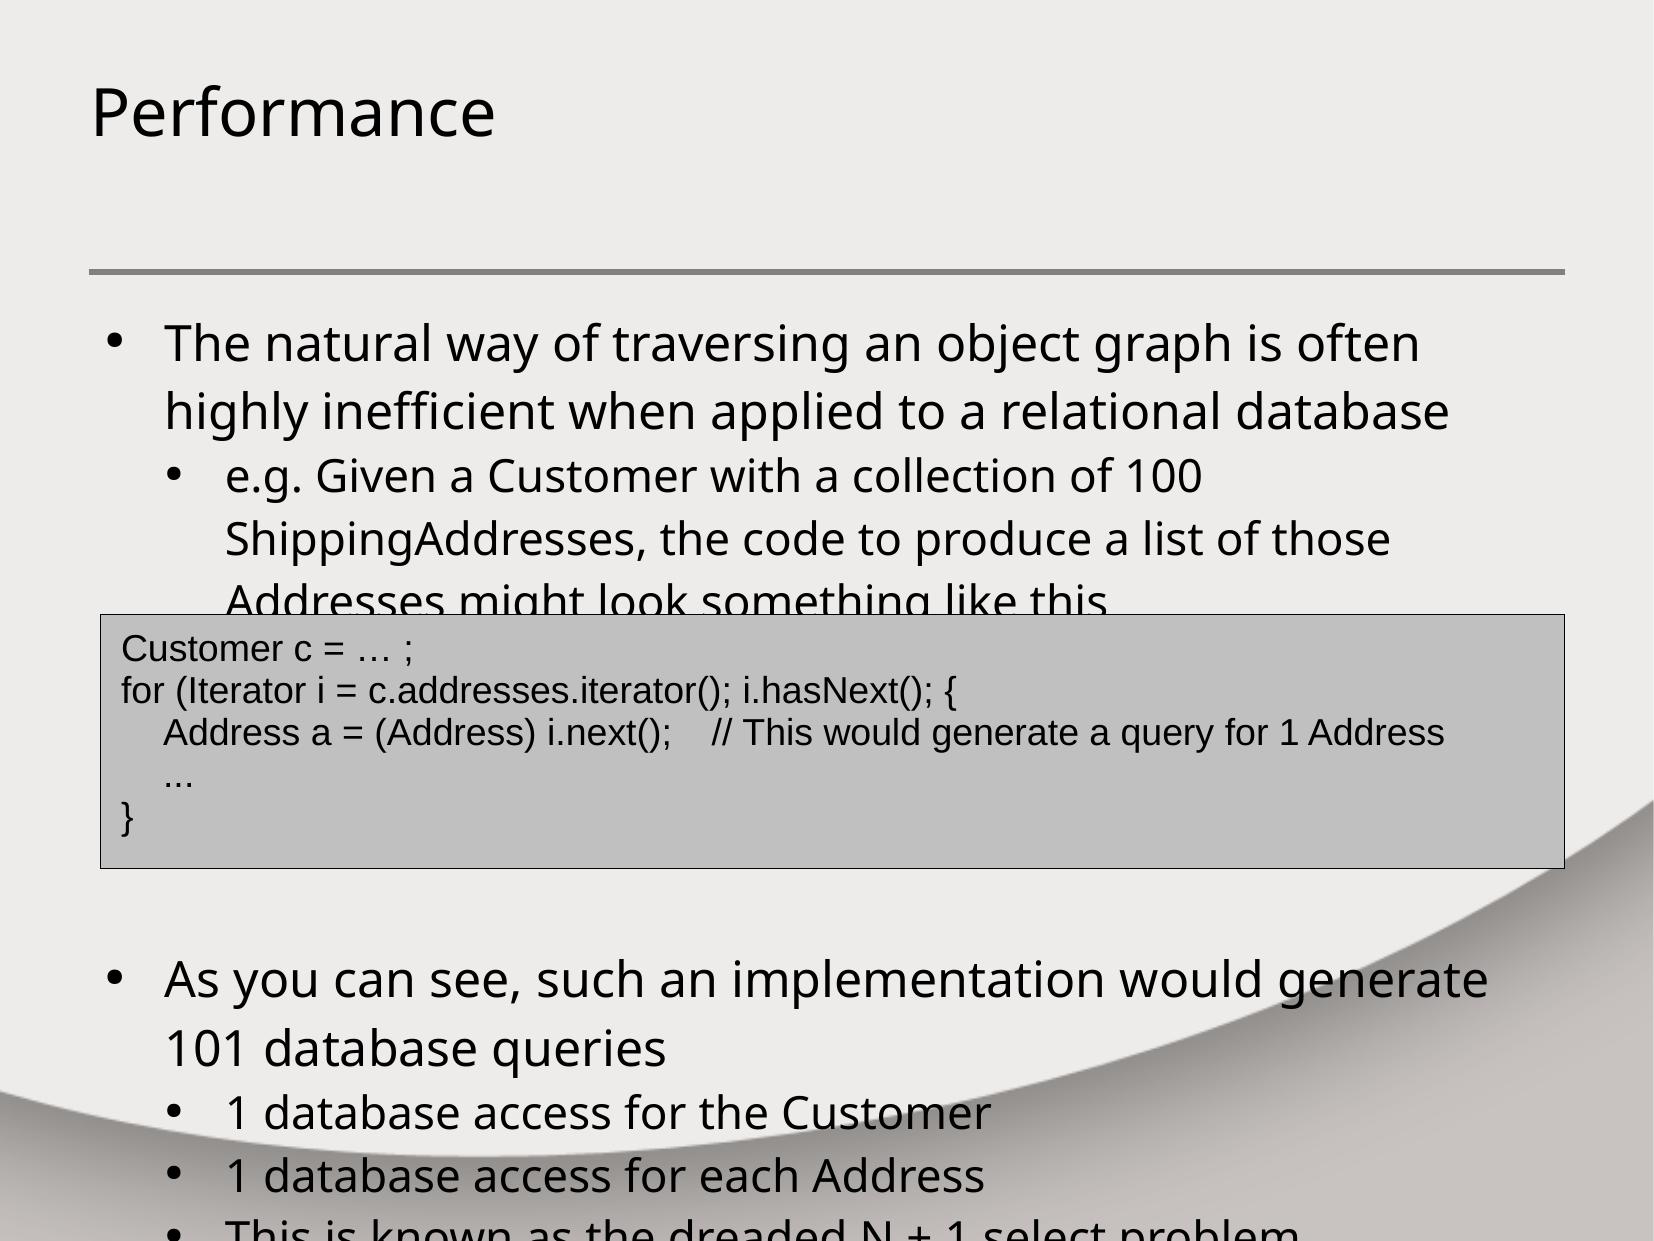

# Performance
The natural way of traversing an object graph is often highly inefficient when applied to a relational database
e.g. Given a Customer with a collection of 100 ShippingAddresses, the code to produce a list of those Addresses might look something like this
As you can see, such an implementation would generate 101 database queries
1 database access for the Customer
1 database access for each Address
This is known as the dreaded N + 1 select problem
Customer c = … ;
for (Iterator i = c.addresses.iterator(); i.hasNext(); {
 Address a = (Address) i.next();	// This would generate a query for 1 Address
 ...
}